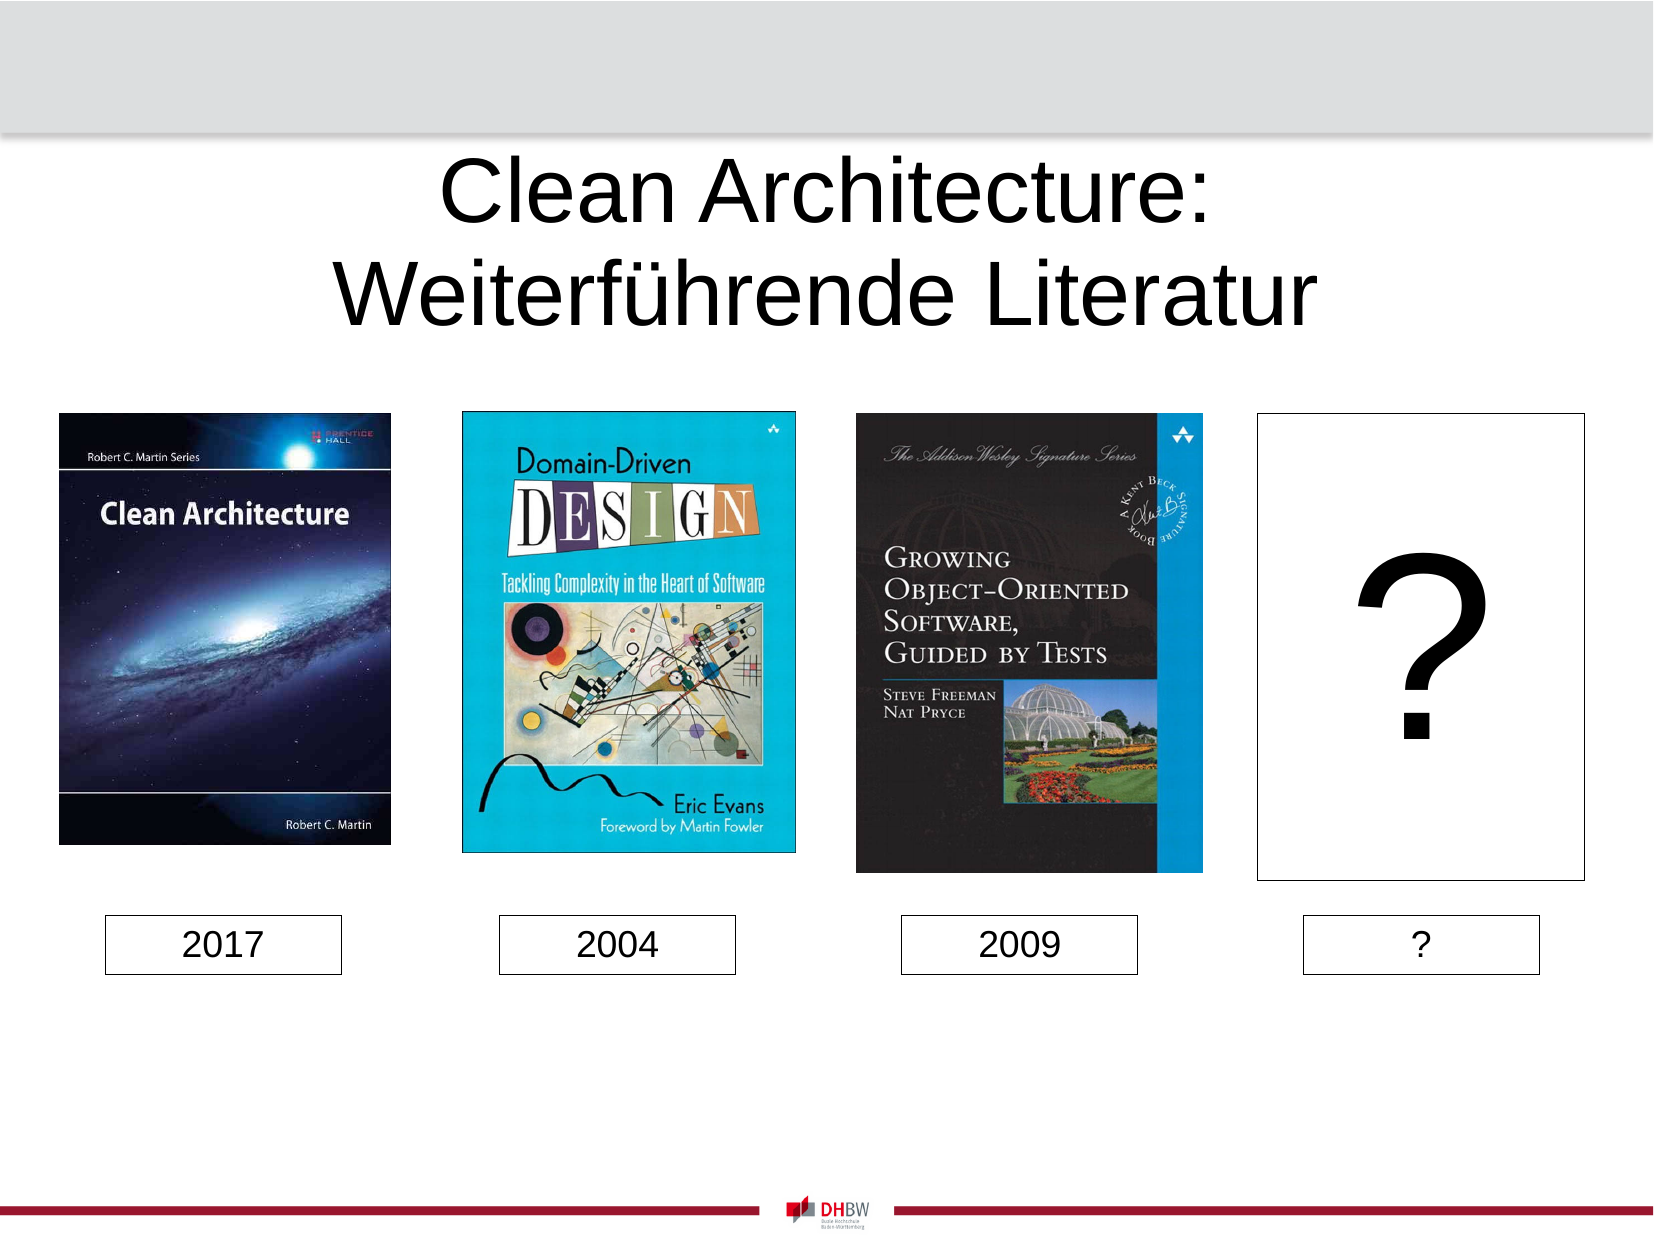

# Clean Architecture: Weiterführende Literatur
?
2017
2004
?
2009